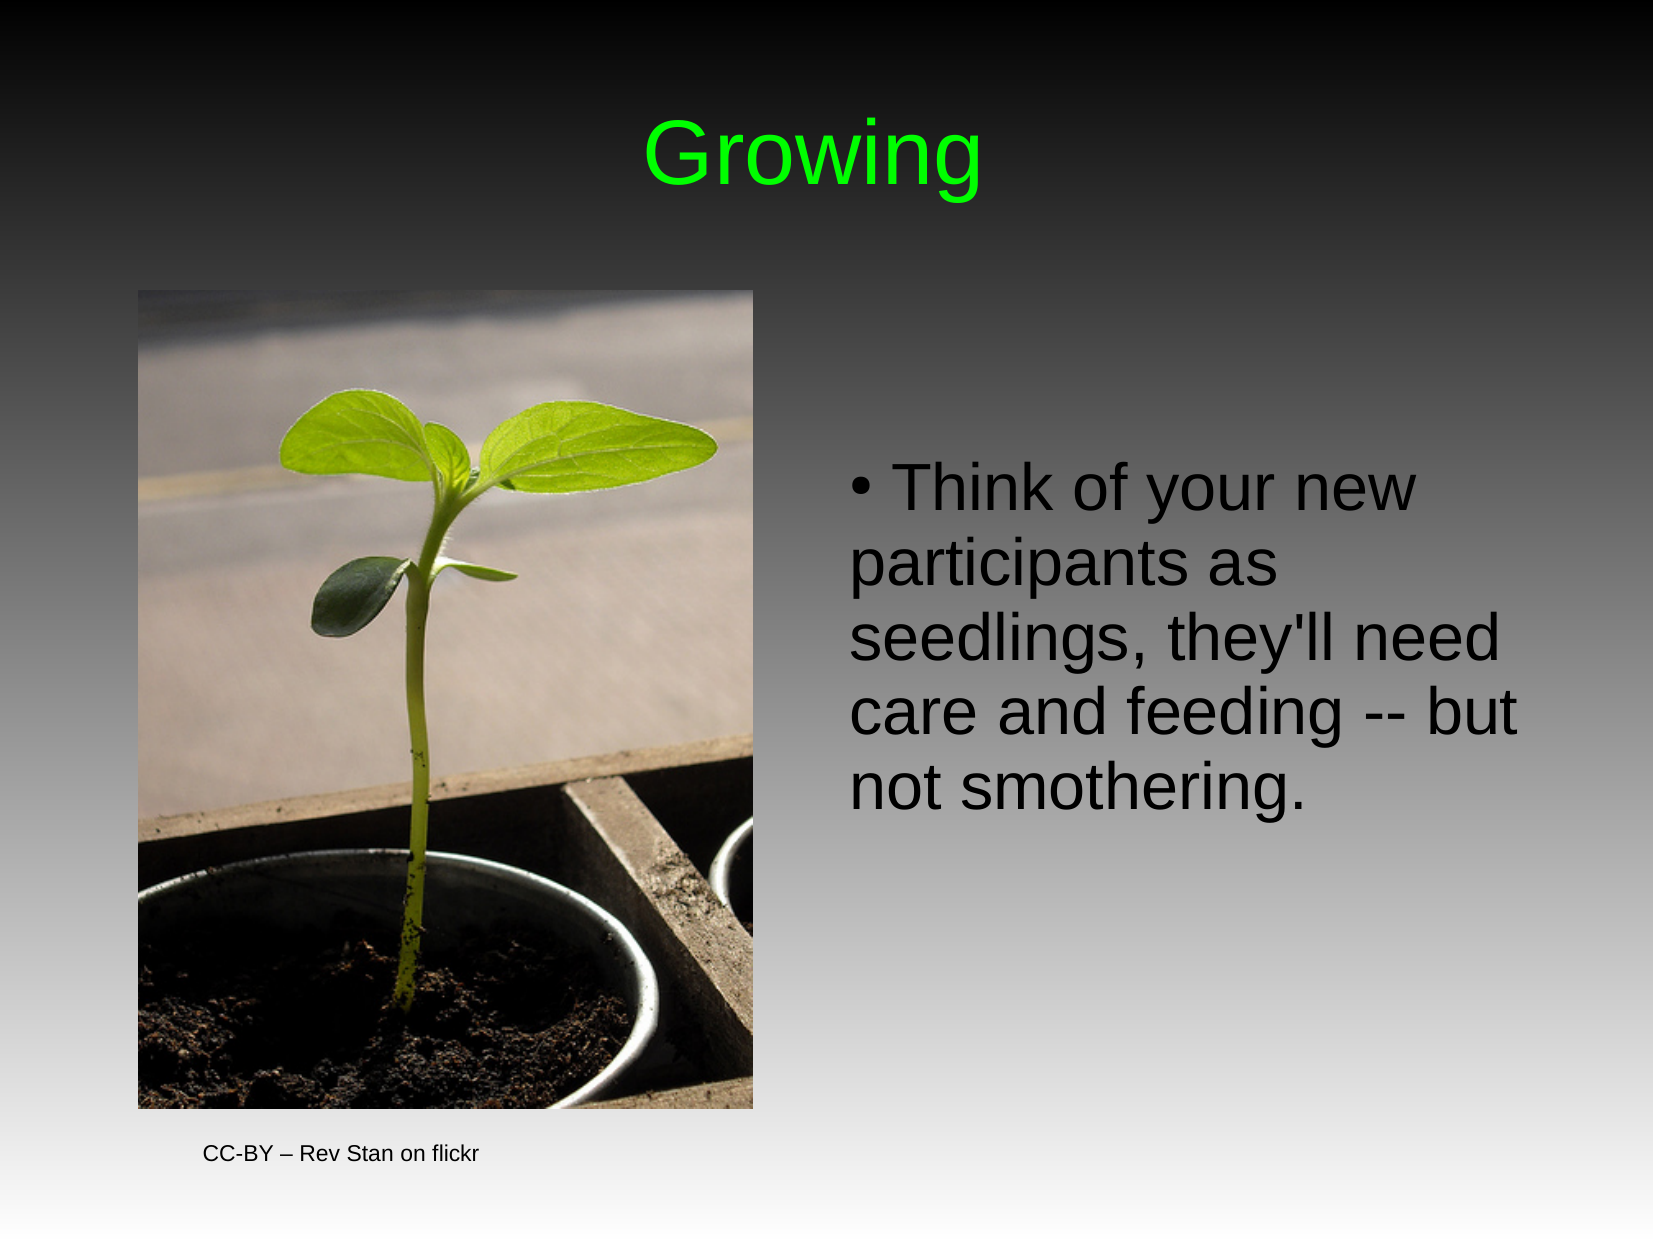

# Growing
 Think of your new participants as seedlings, they'll need care and feeding -- but not smothering.
CC-BY – Rev Stan on flickr